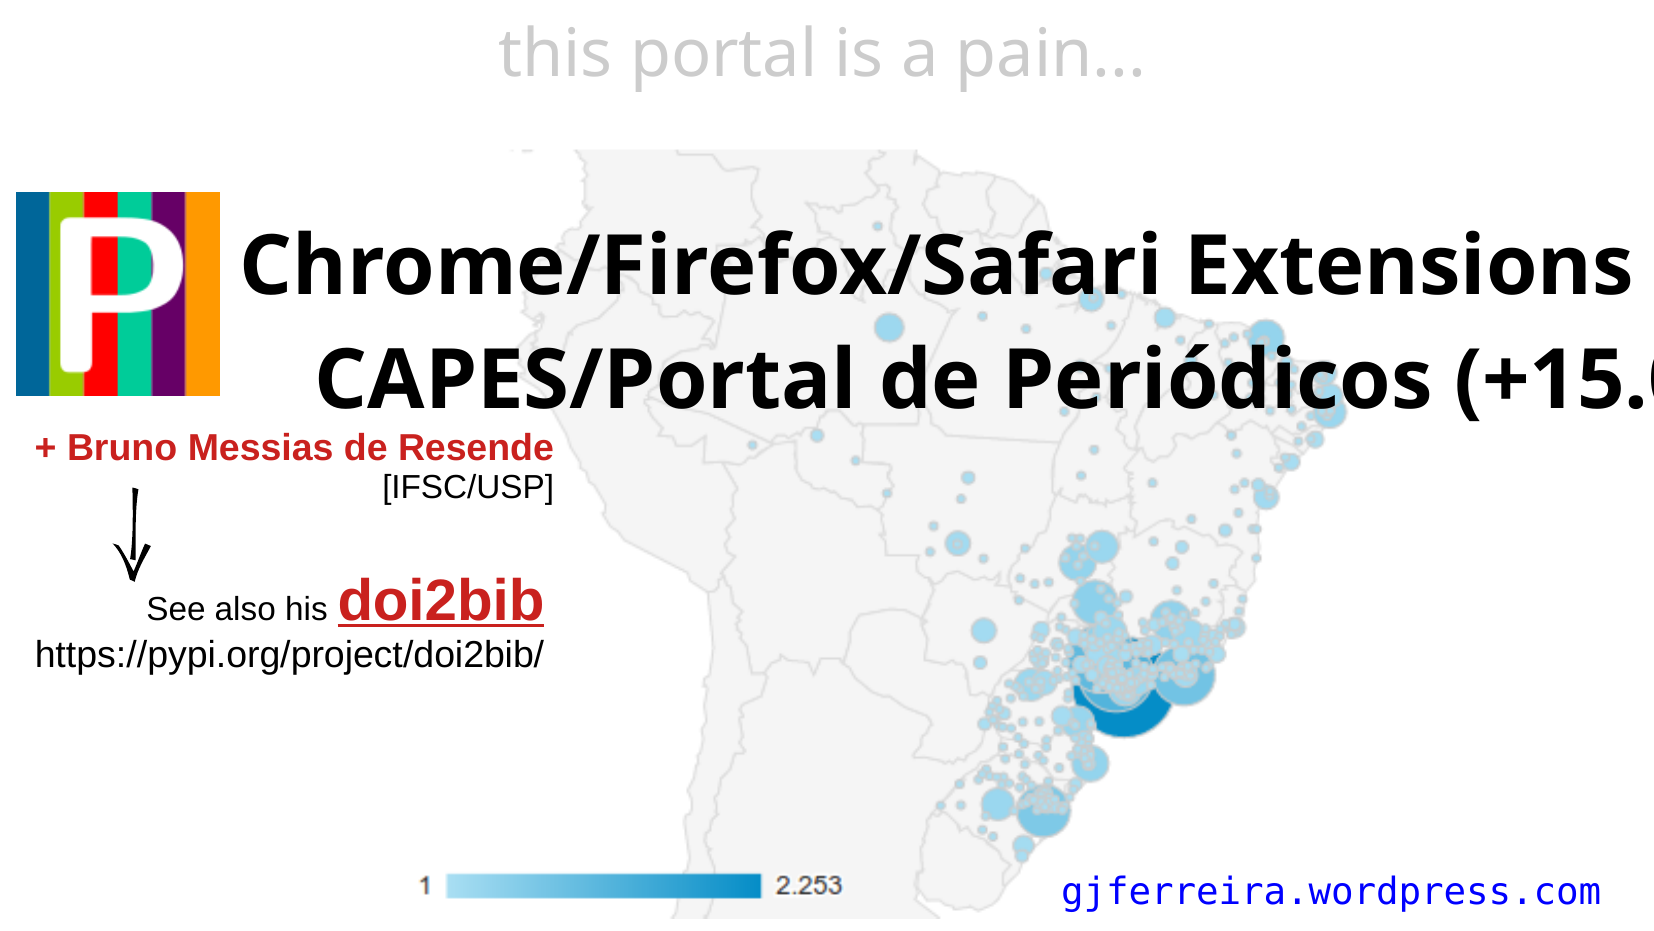

# this portal is a pain...
Chrome/Firefox/Safari Extensions to bypass
	CAPES/Portal de Periódicos (+15.000 users)
+ Bruno Messias de Resende
[IFSC/USP]
See also his doi2bib
https://pypi.org/project/doi2bib/
gjferreira.wordpress.com